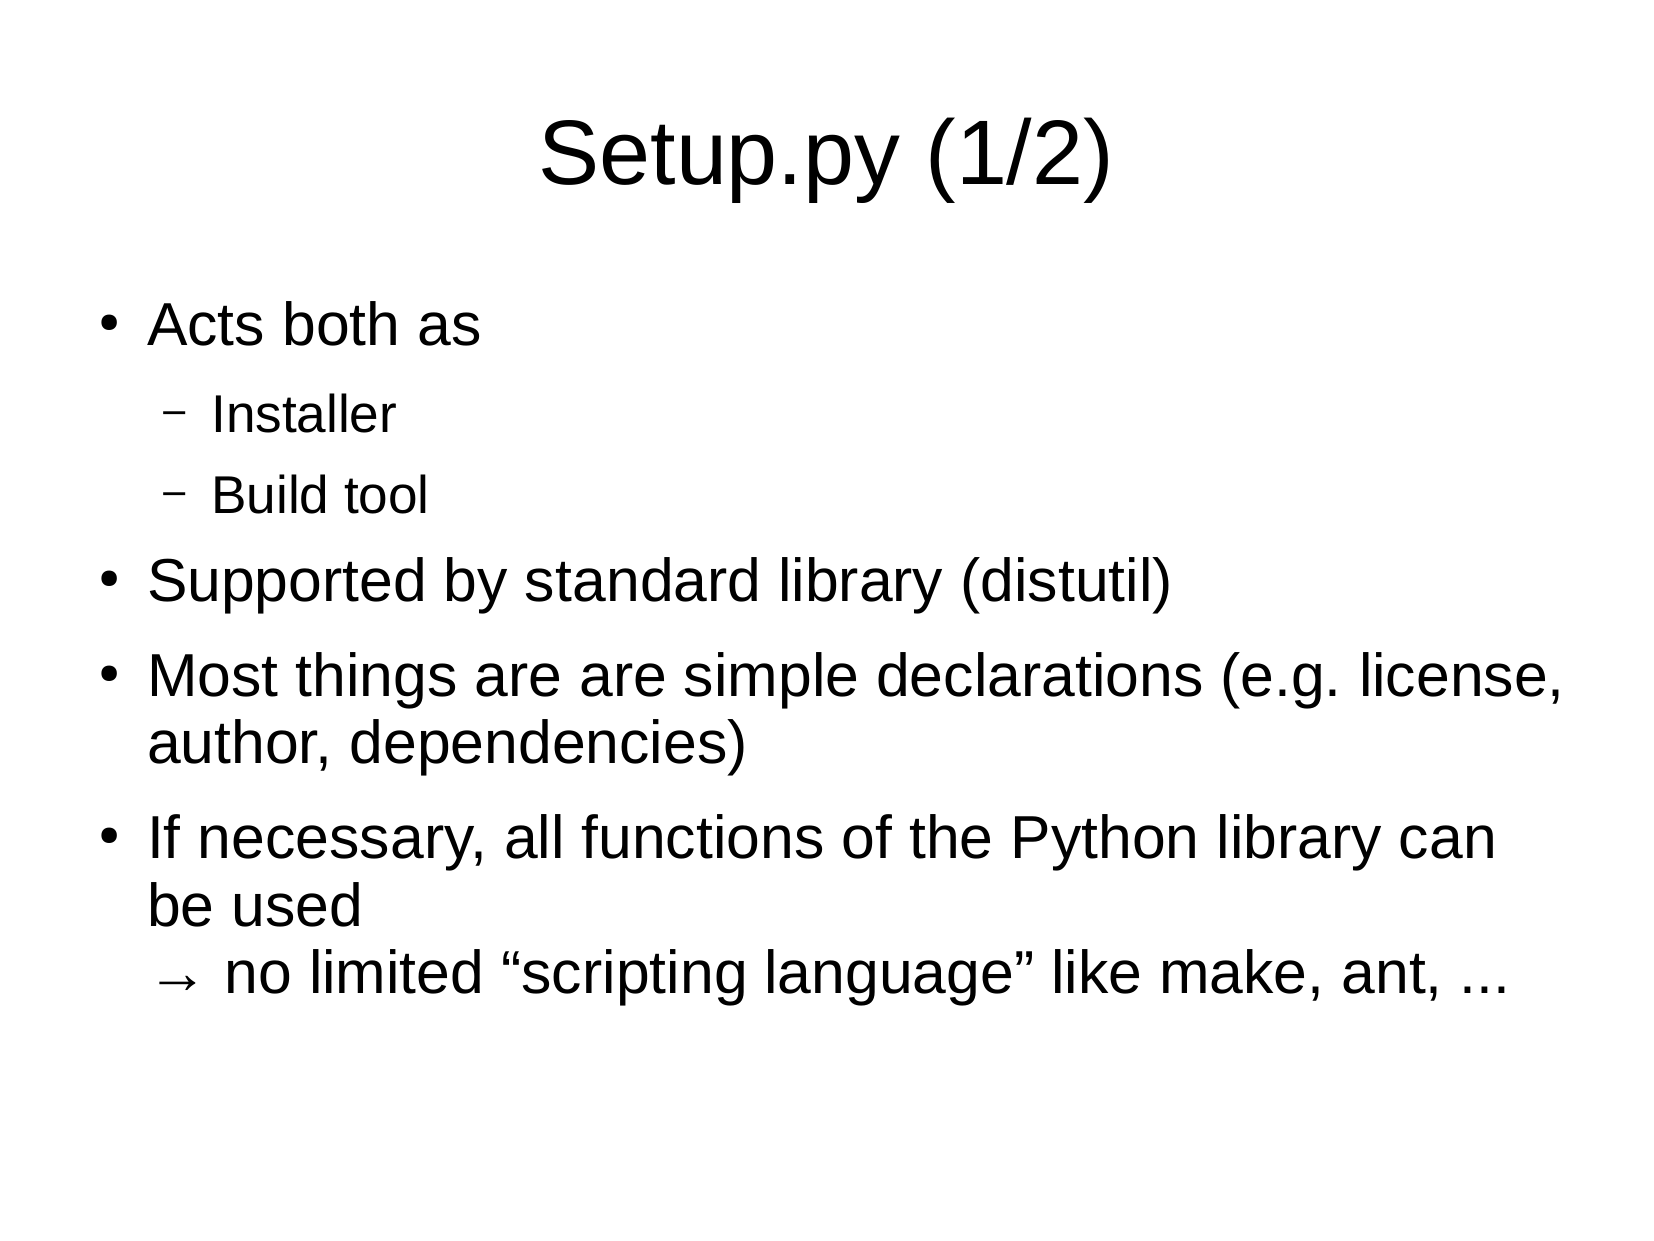

# Setup.py (1/2)
Acts both as
Installer
Build tool
Supported by standard library (distutil)
Most things are are simple declarations (e.g. license, author, dependencies)
If necessary, all functions of the Python library can be used
→ no limited “scripting language” like make, ant, ...